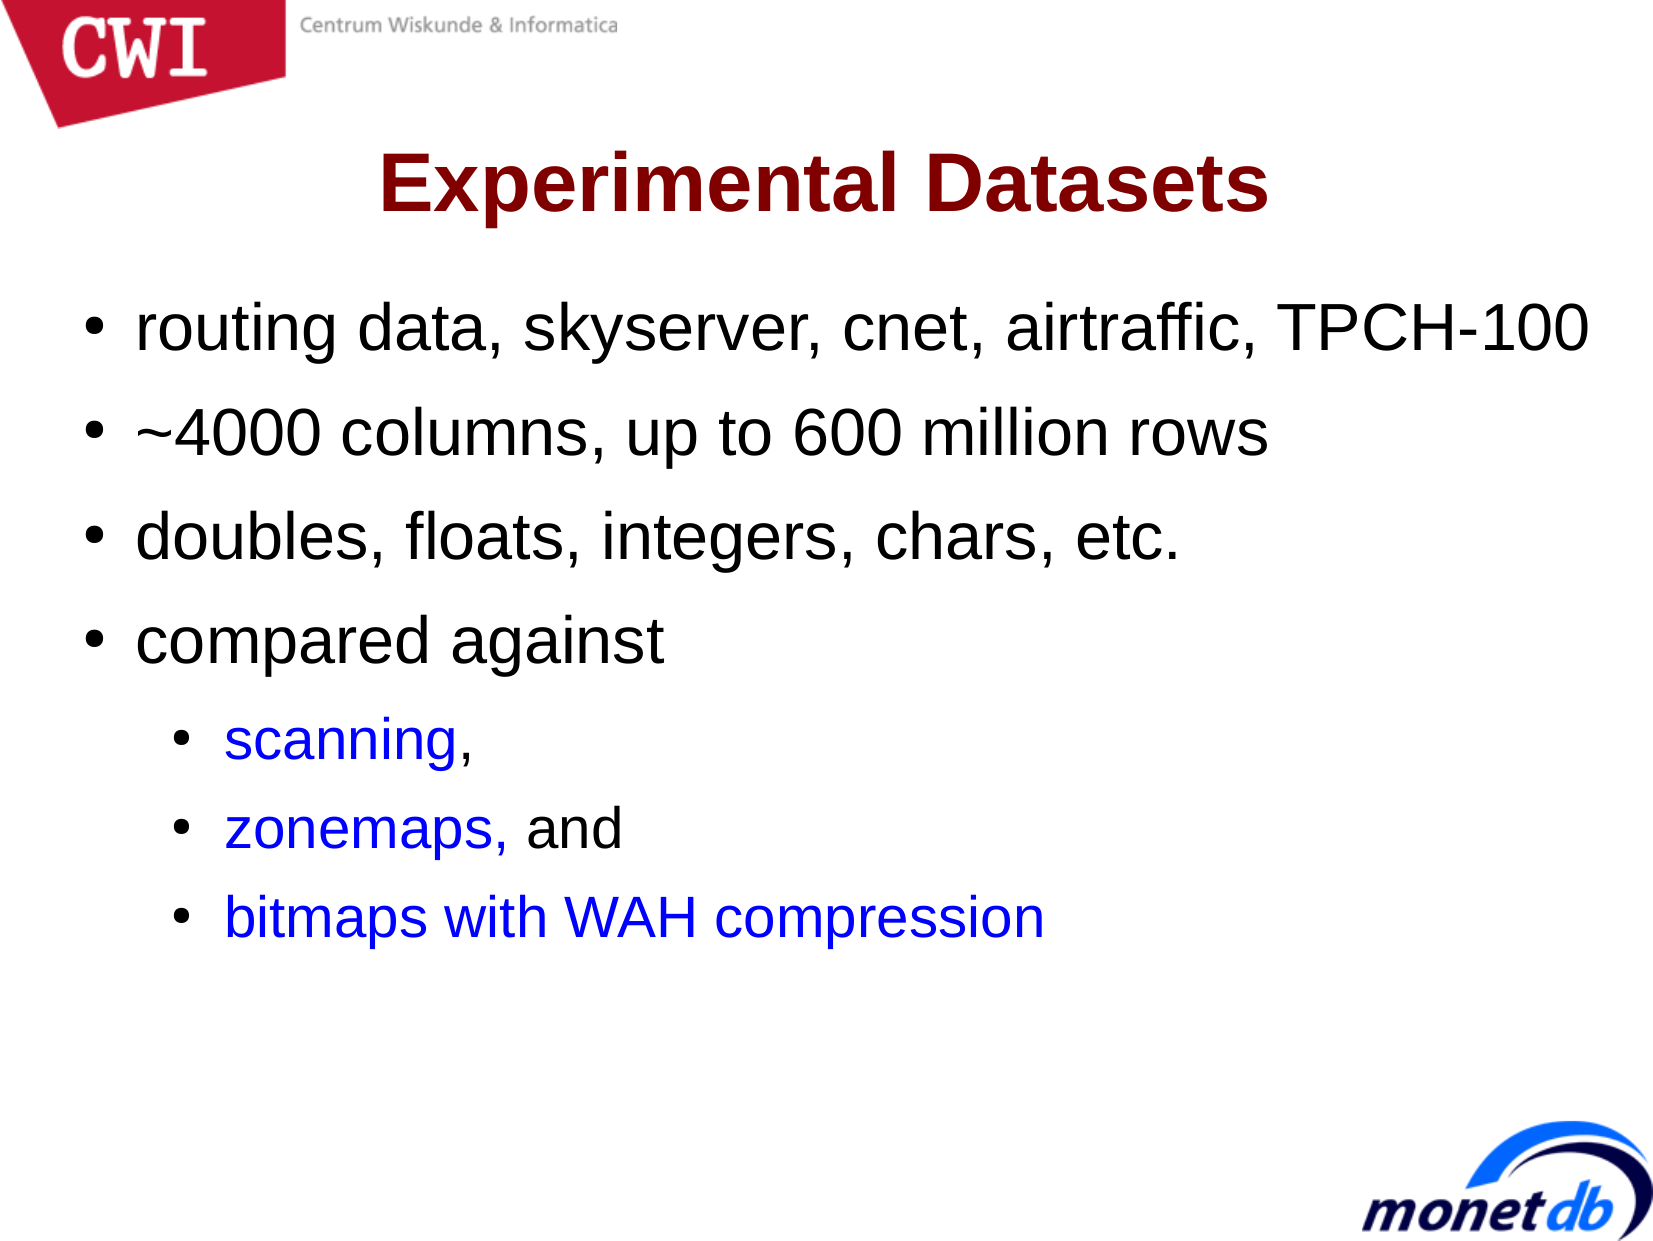

# Experimental Datasets
routing data, skyserver, cnet, airtraffic, TPCH-100
~4000 columns, up to 600 million rows
doubles, floats, integers, chars, etc.
compared against
scanning,
zonemaps, and
bitmaps with WAH compression